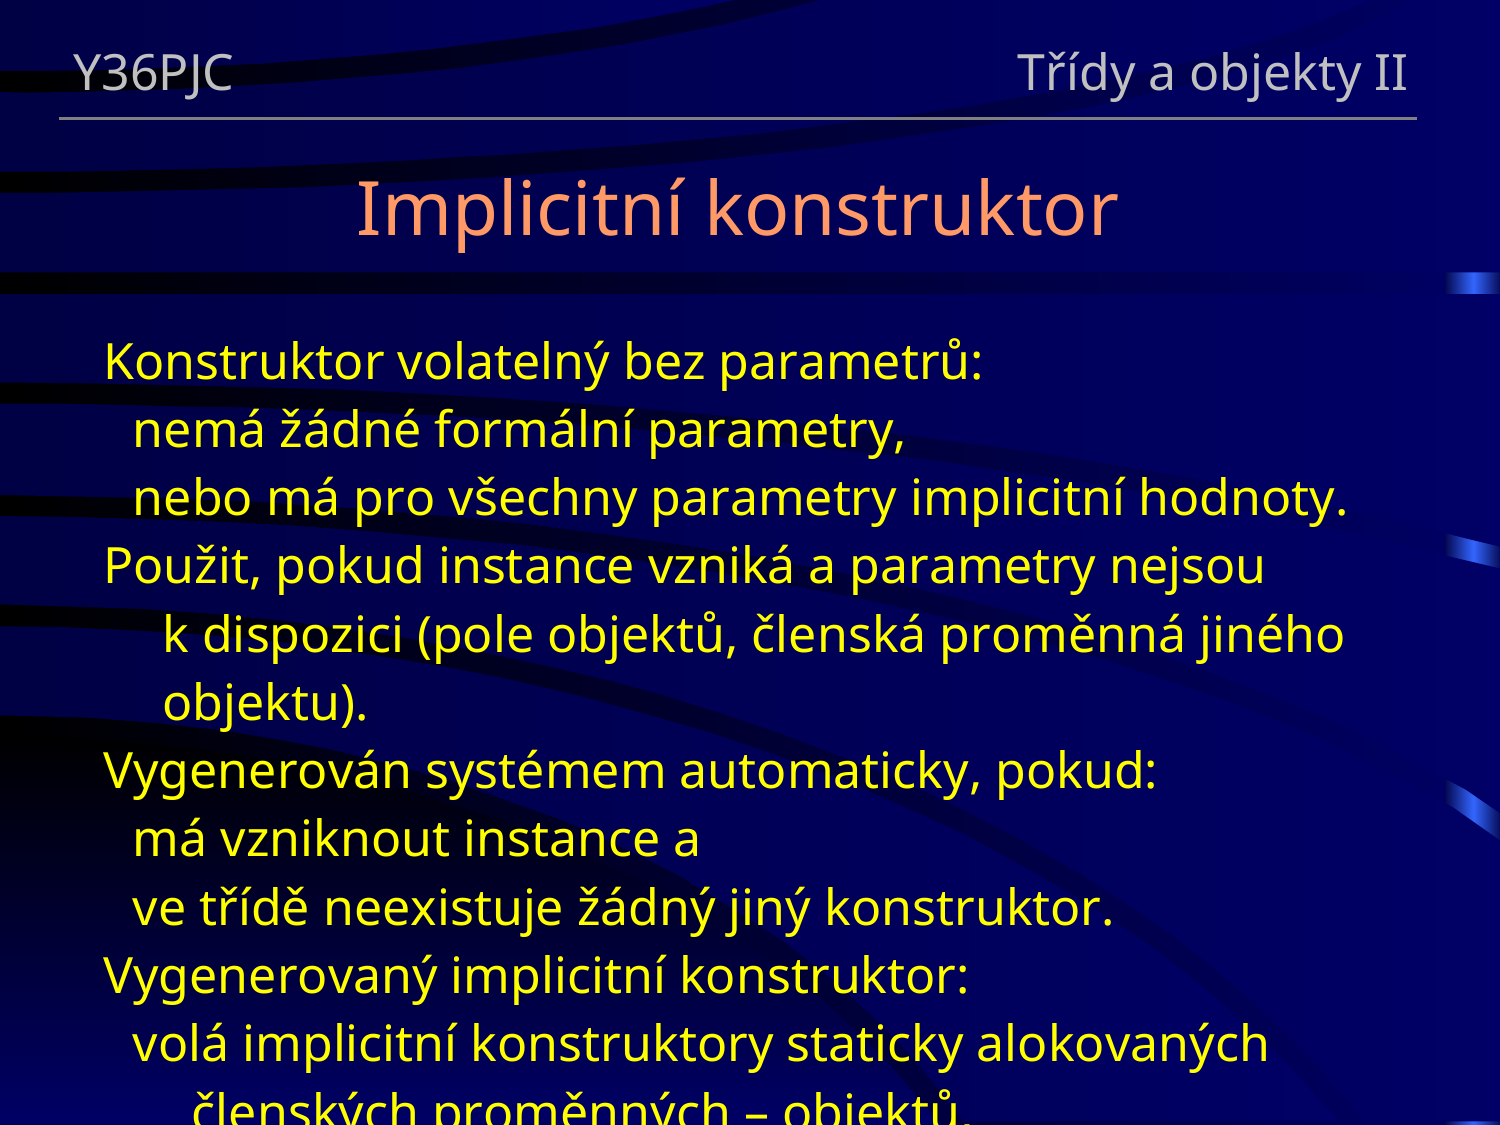

Y36PJC
Třídy a objekty II
Implicitní konstruktor
Konstruktor volatelný bez parametrů:
nemá žádné formální parametry,
nebo má pro všechny parametry implicitní hodnoty.
Použit, pokud instance vzniká a parametry nejsou k dispozici (pole objektů, členská proměnná jiného objektu).
Vygenerován systémem automaticky, pokud:
má vzniknout instance a
ve třídě neexistuje žádný jiný konstruktor.
Vygenerovaný implicitní konstruktor:
volá implicitní konstruktory staticky alokovaných členských proměnných – objektů,
ostatní členské proměnné nechá neinicializované.